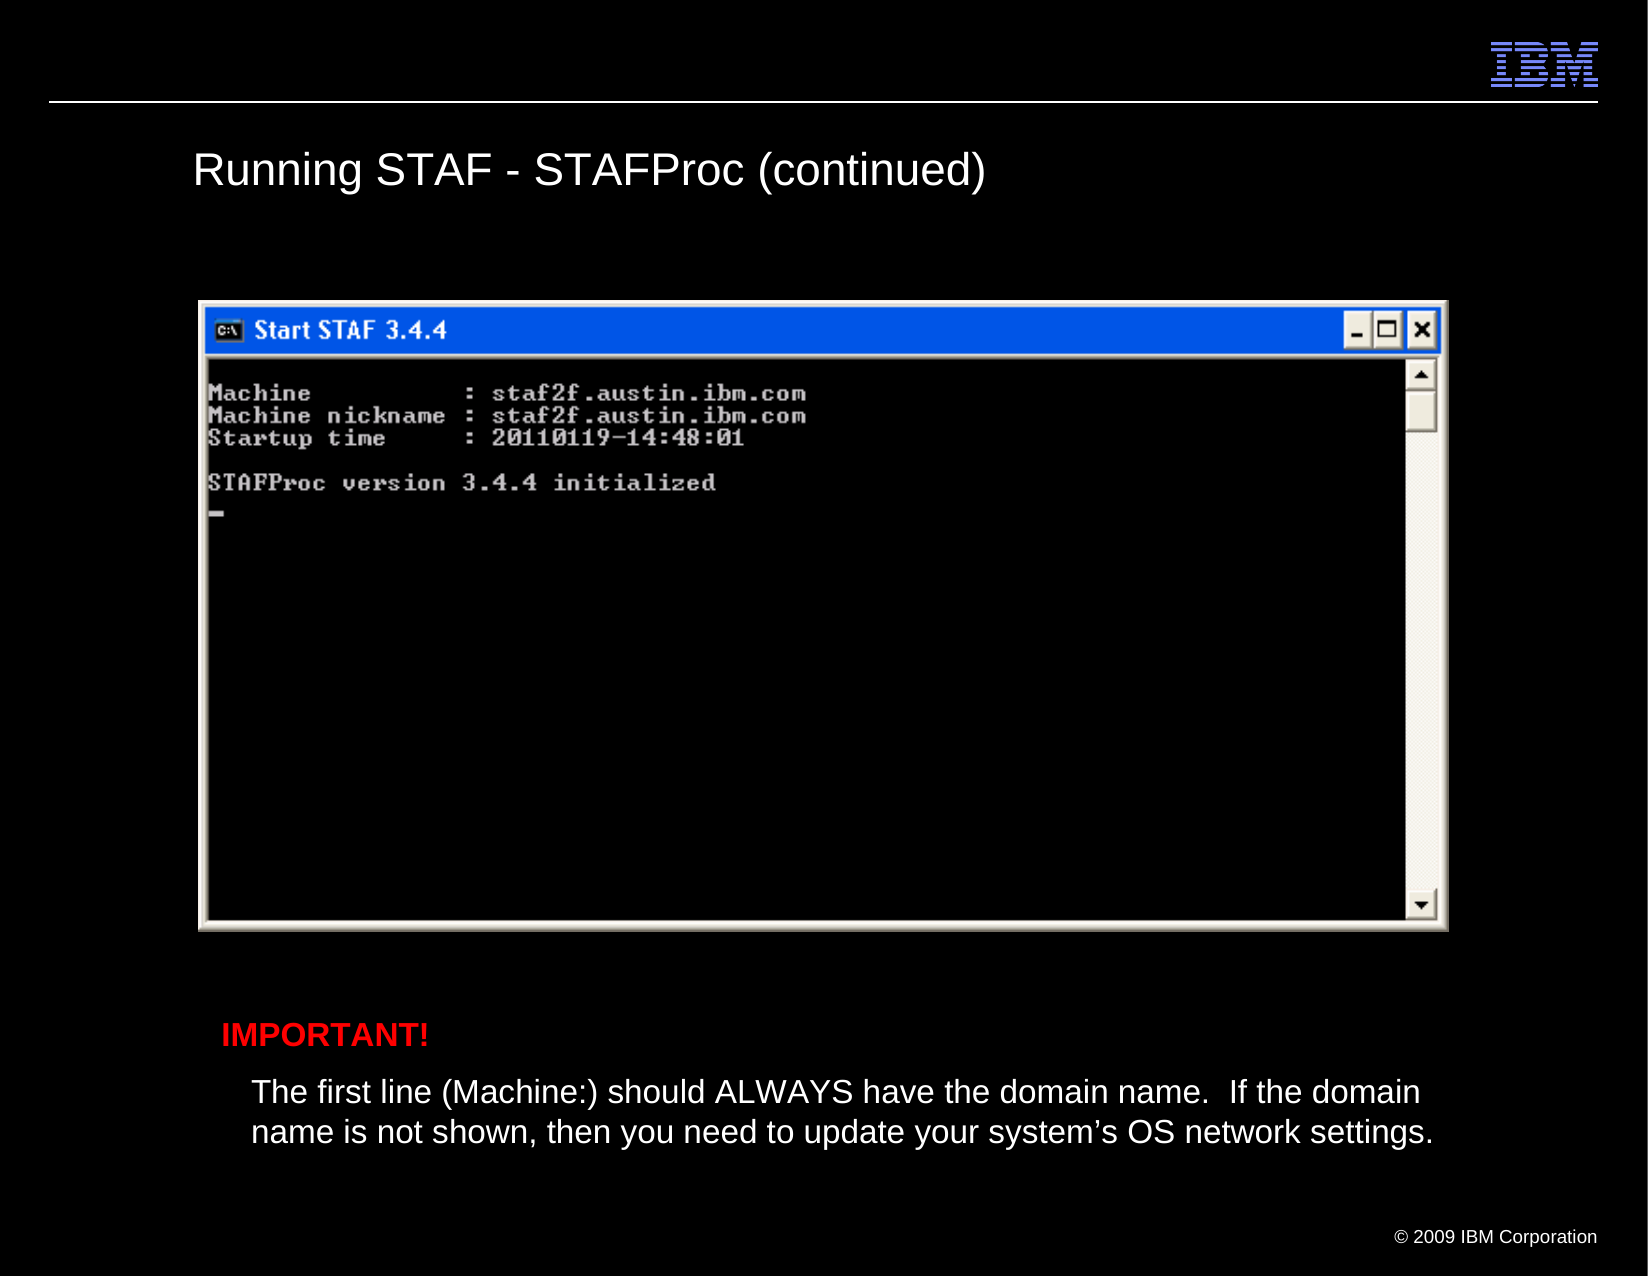

# Running STAF - STAFProc (continued)
IMPORTANT!
The first line (Machine:) should ALWAYS have the domain name. If the domain name is not shown, then you need to update your system’s OS network settings.